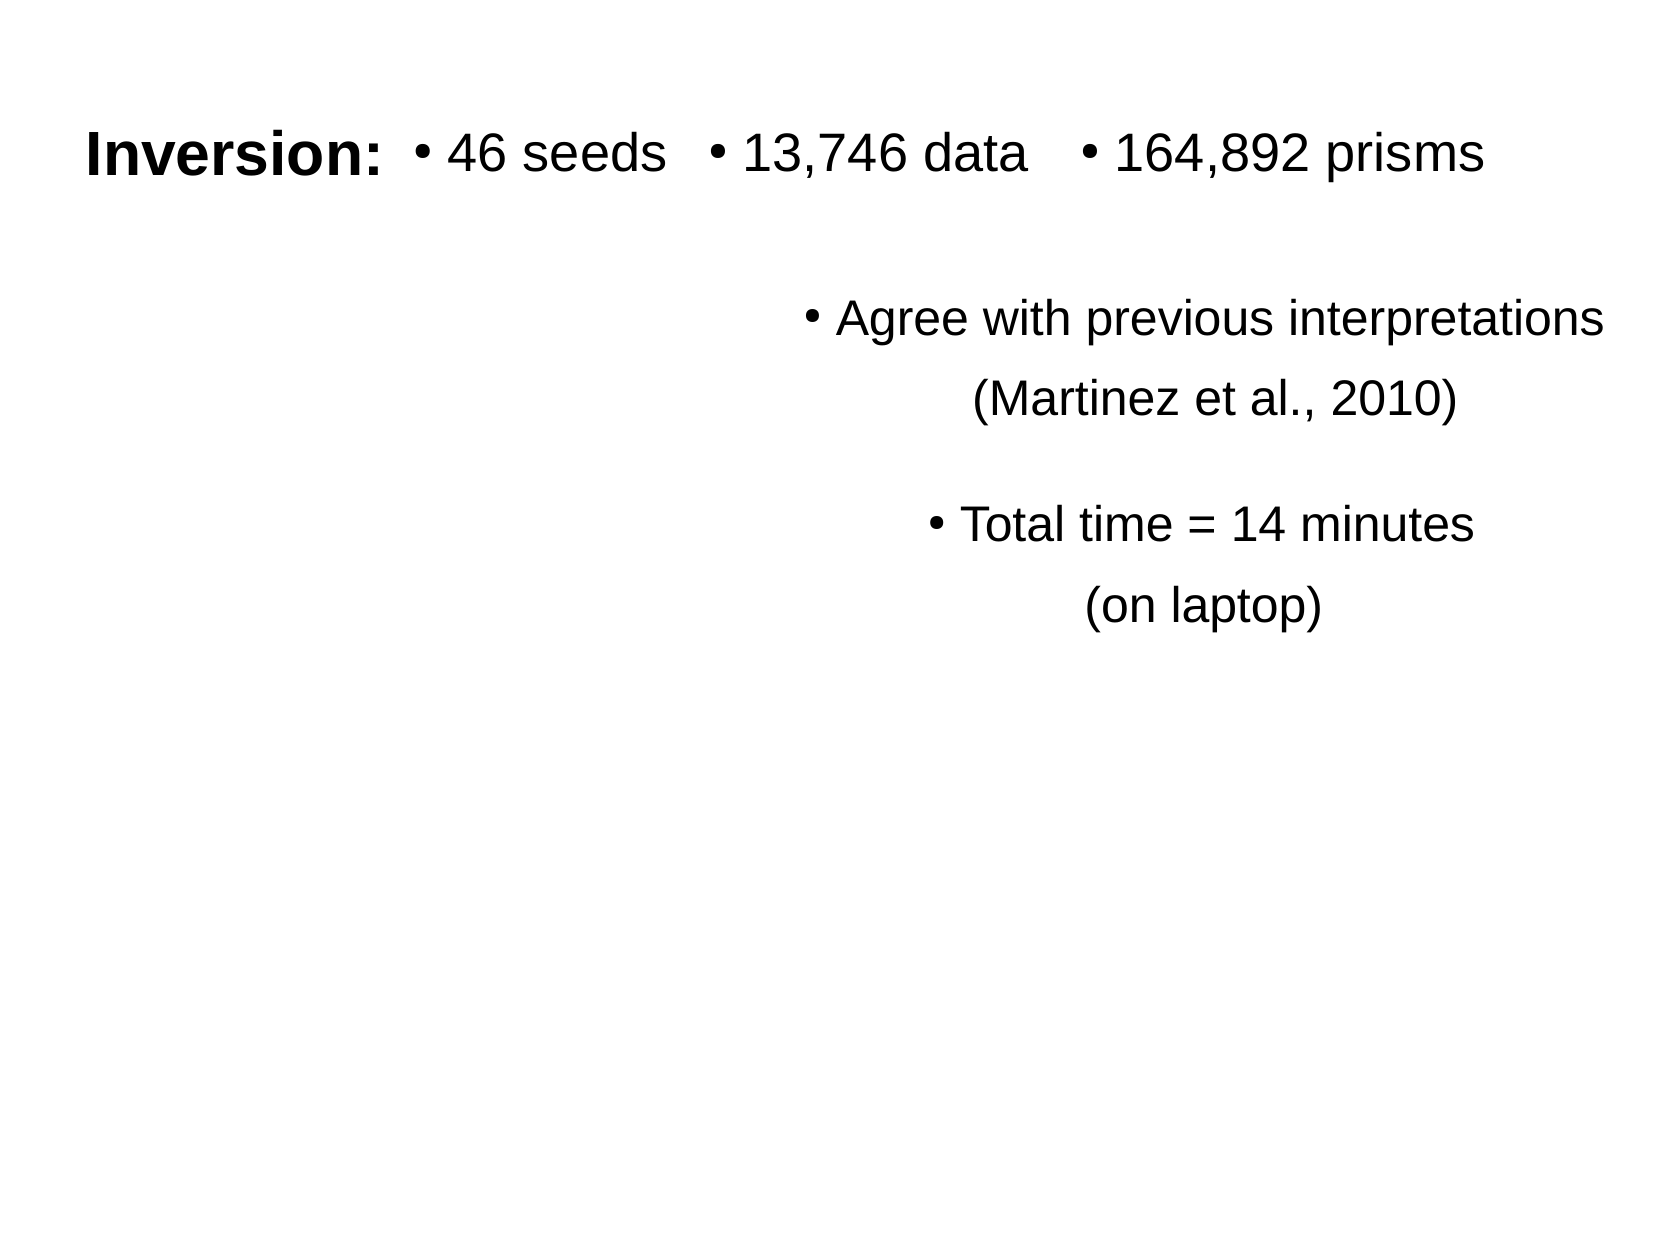

Inversion:
 46 seeds
 13,746 data
 164,892 prisms
 Agree with previous interpretations
(Martinez et al., 2010)
 Total time = 14 minutes
(on laptop)